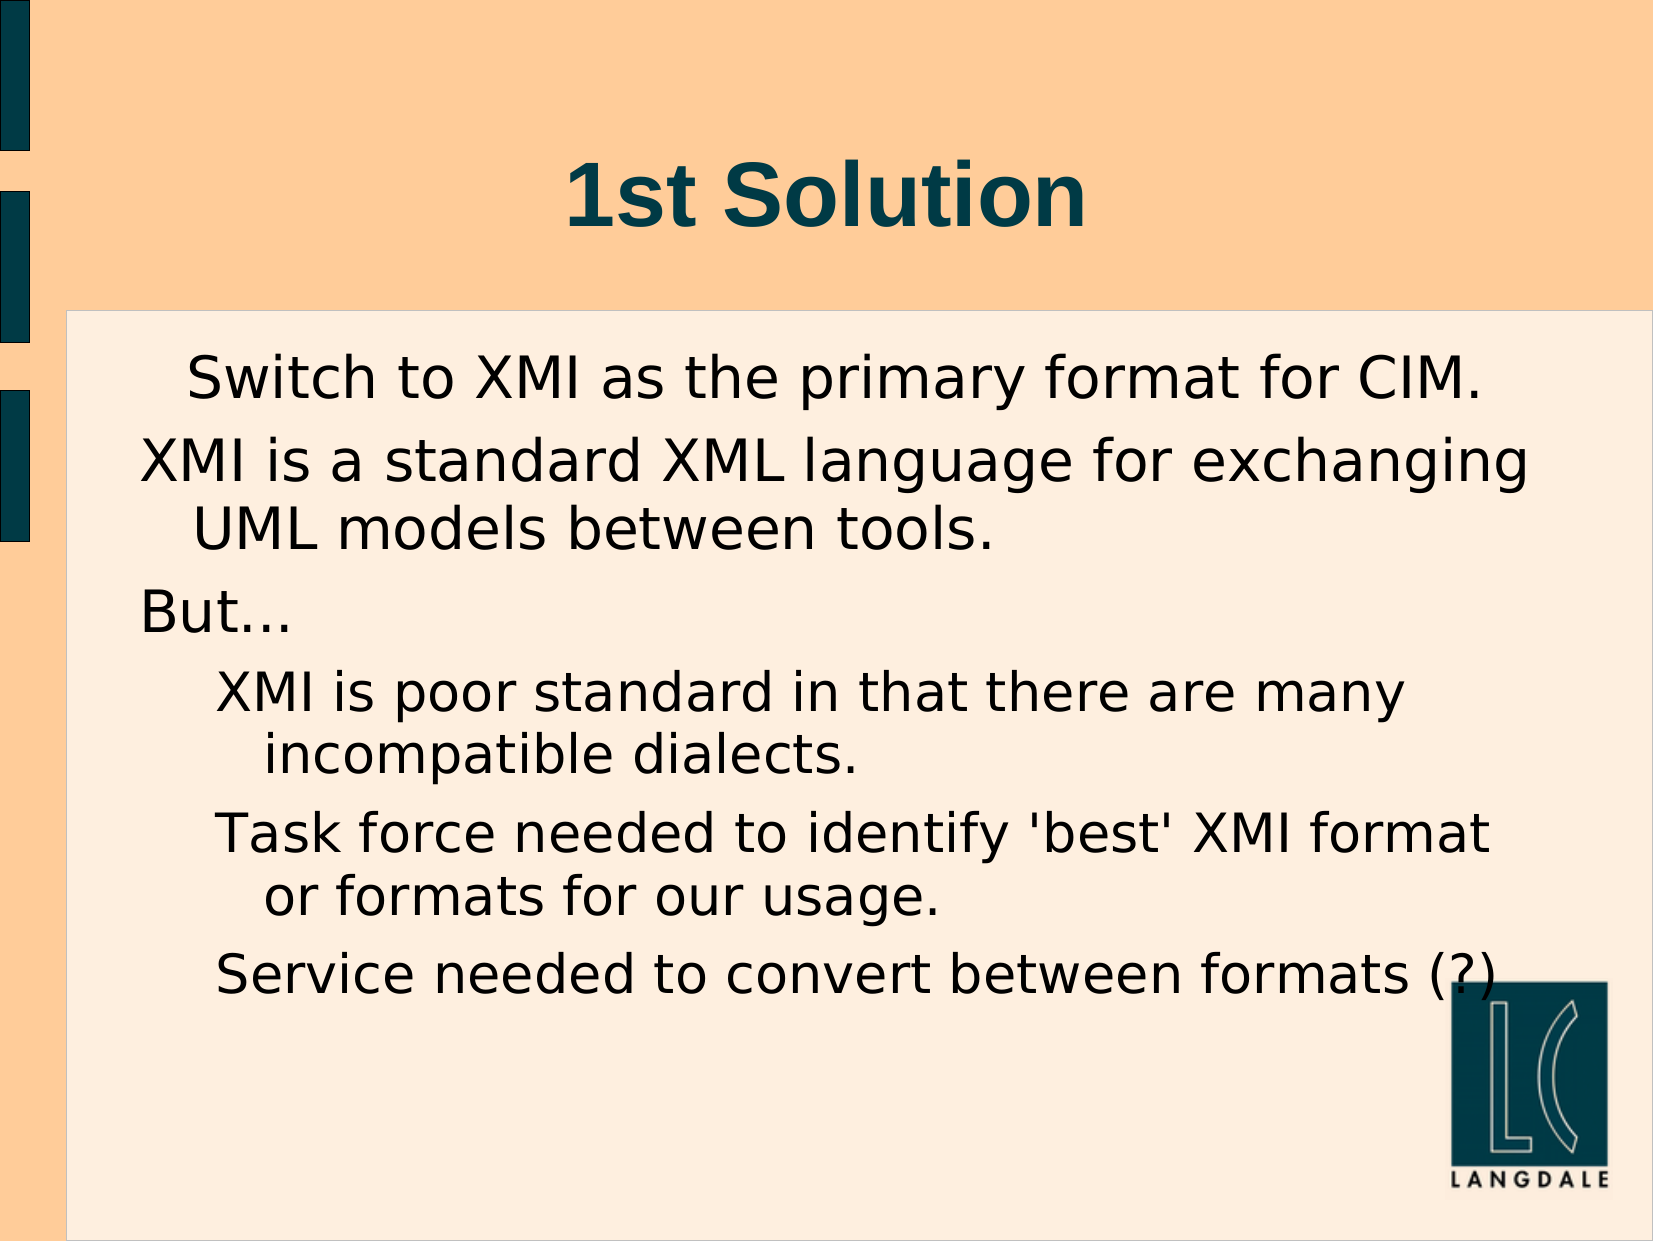

# 1st Solution
Switch to XMI as the primary format for CIM.
XMI is a standard XML language for exchanging UML models between tools.
But...
XMI is poor standard in that there are many incompatible dialects.
Task force needed to identify 'best' XMI format or formats for our usage.
Service needed to convert between formats (?)